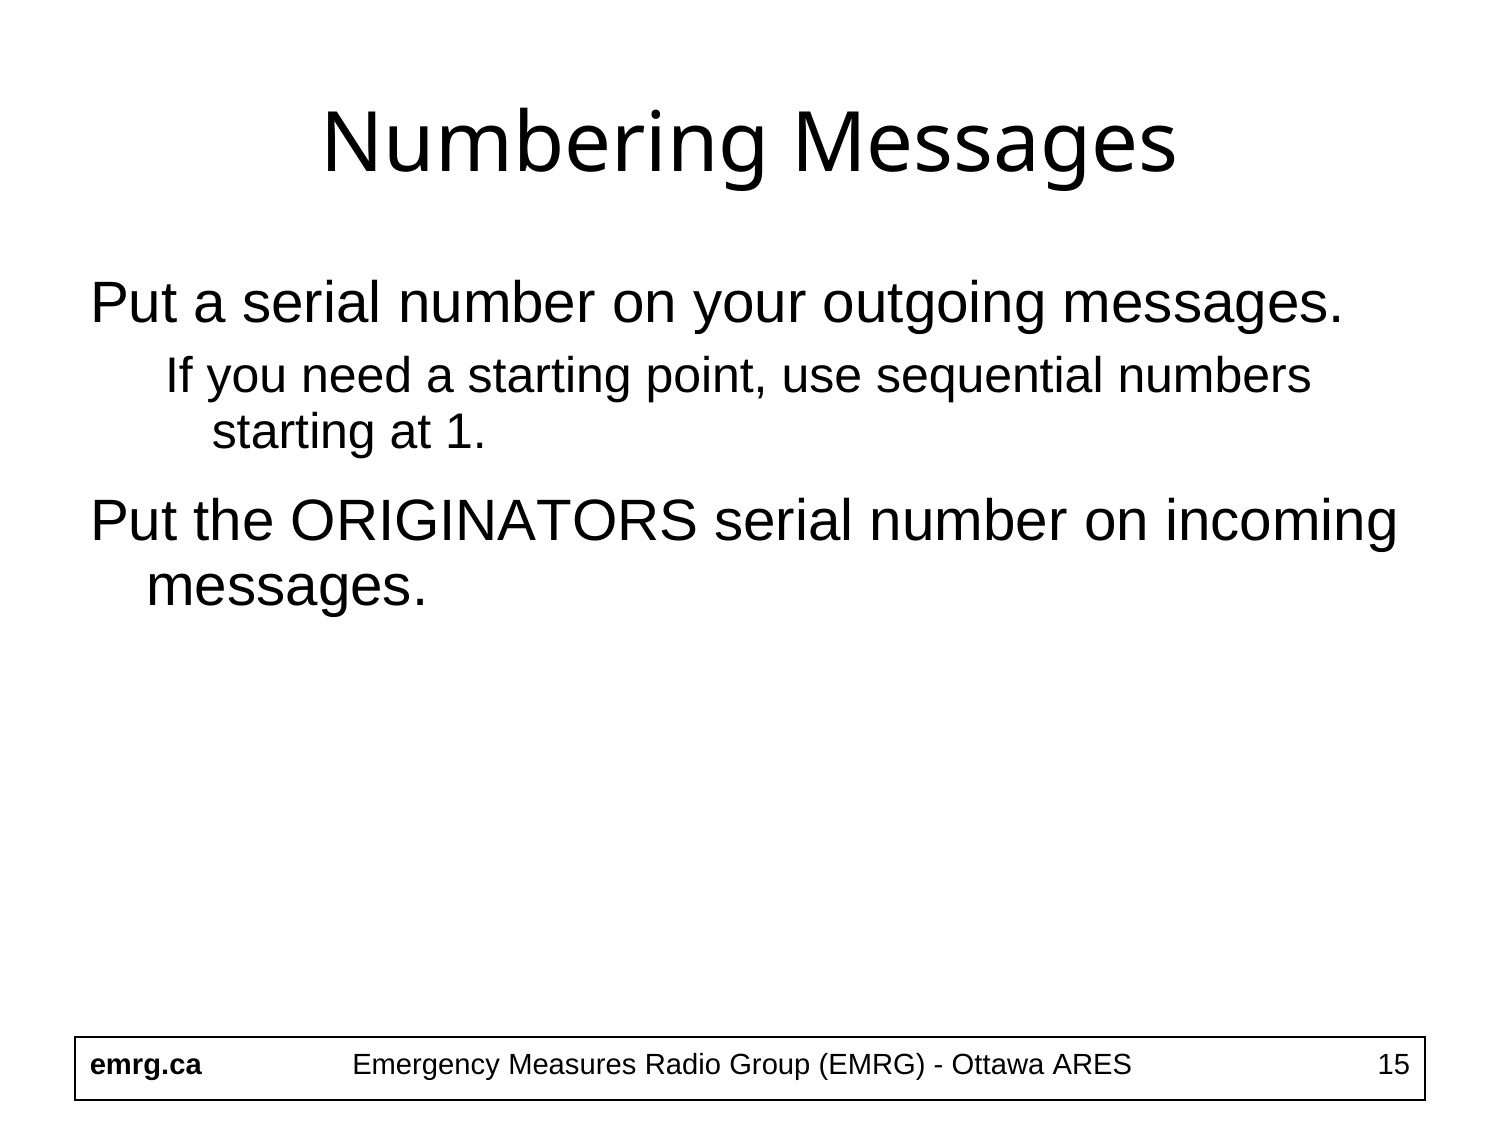

# Numbering Messages
Put a serial number on your outgoing messages.
If you need a starting point, use sequential numbers starting at 1.
Put the ORIGINATORS serial number on incoming messages.
Emergency Measures Radio Group (EMRG) - Ottawa ARES